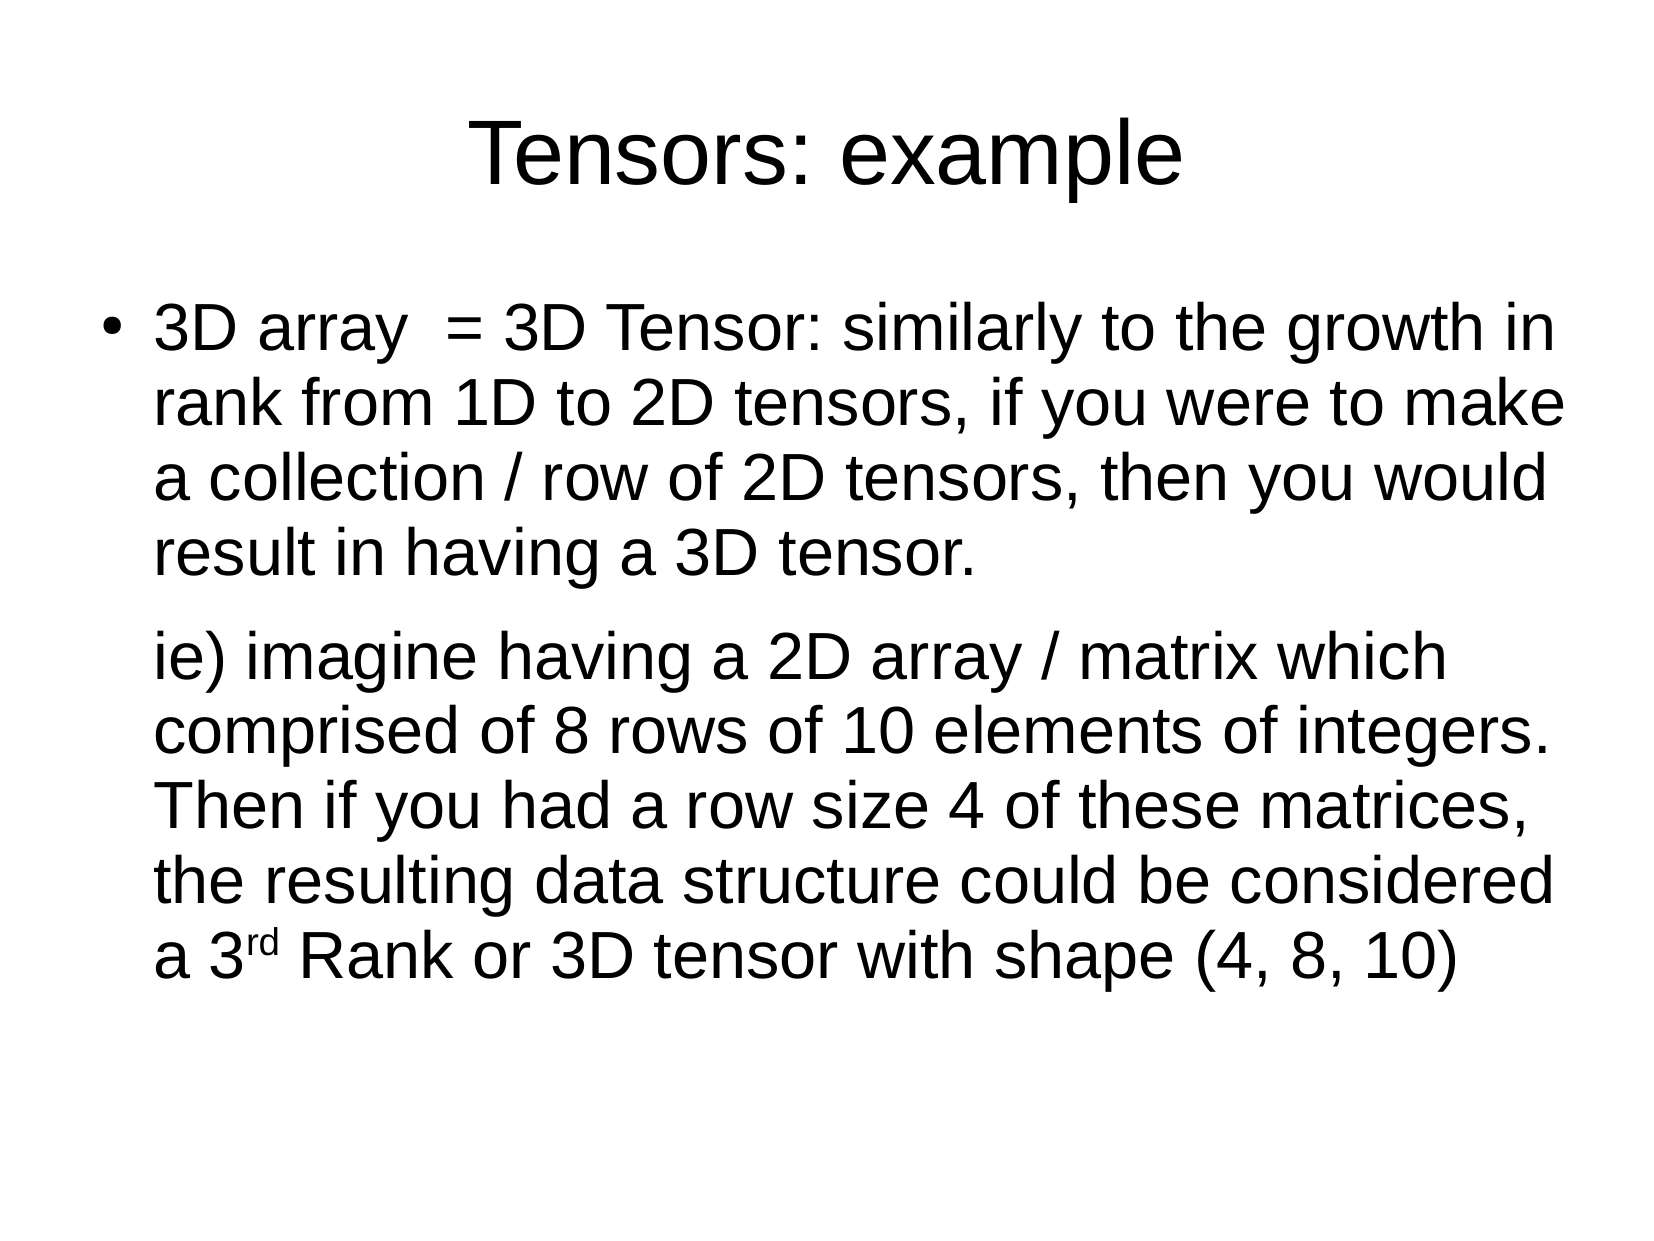

# Tensors: example
3D array = 3D Tensor: similarly to the growth in rank from 1D to 2D tensors, if you were to make a collection / row of 2D tensors, then you would result in having a 3D tensor.
ie) imagine having a 2D array / matrix which comprised of 8 rows of 10 elements of integers. Then if you had a row size 4 of these matrices, the resulting data structure could be considered a 3rd Rank or 3D tensor with shape (4, 8, 10)